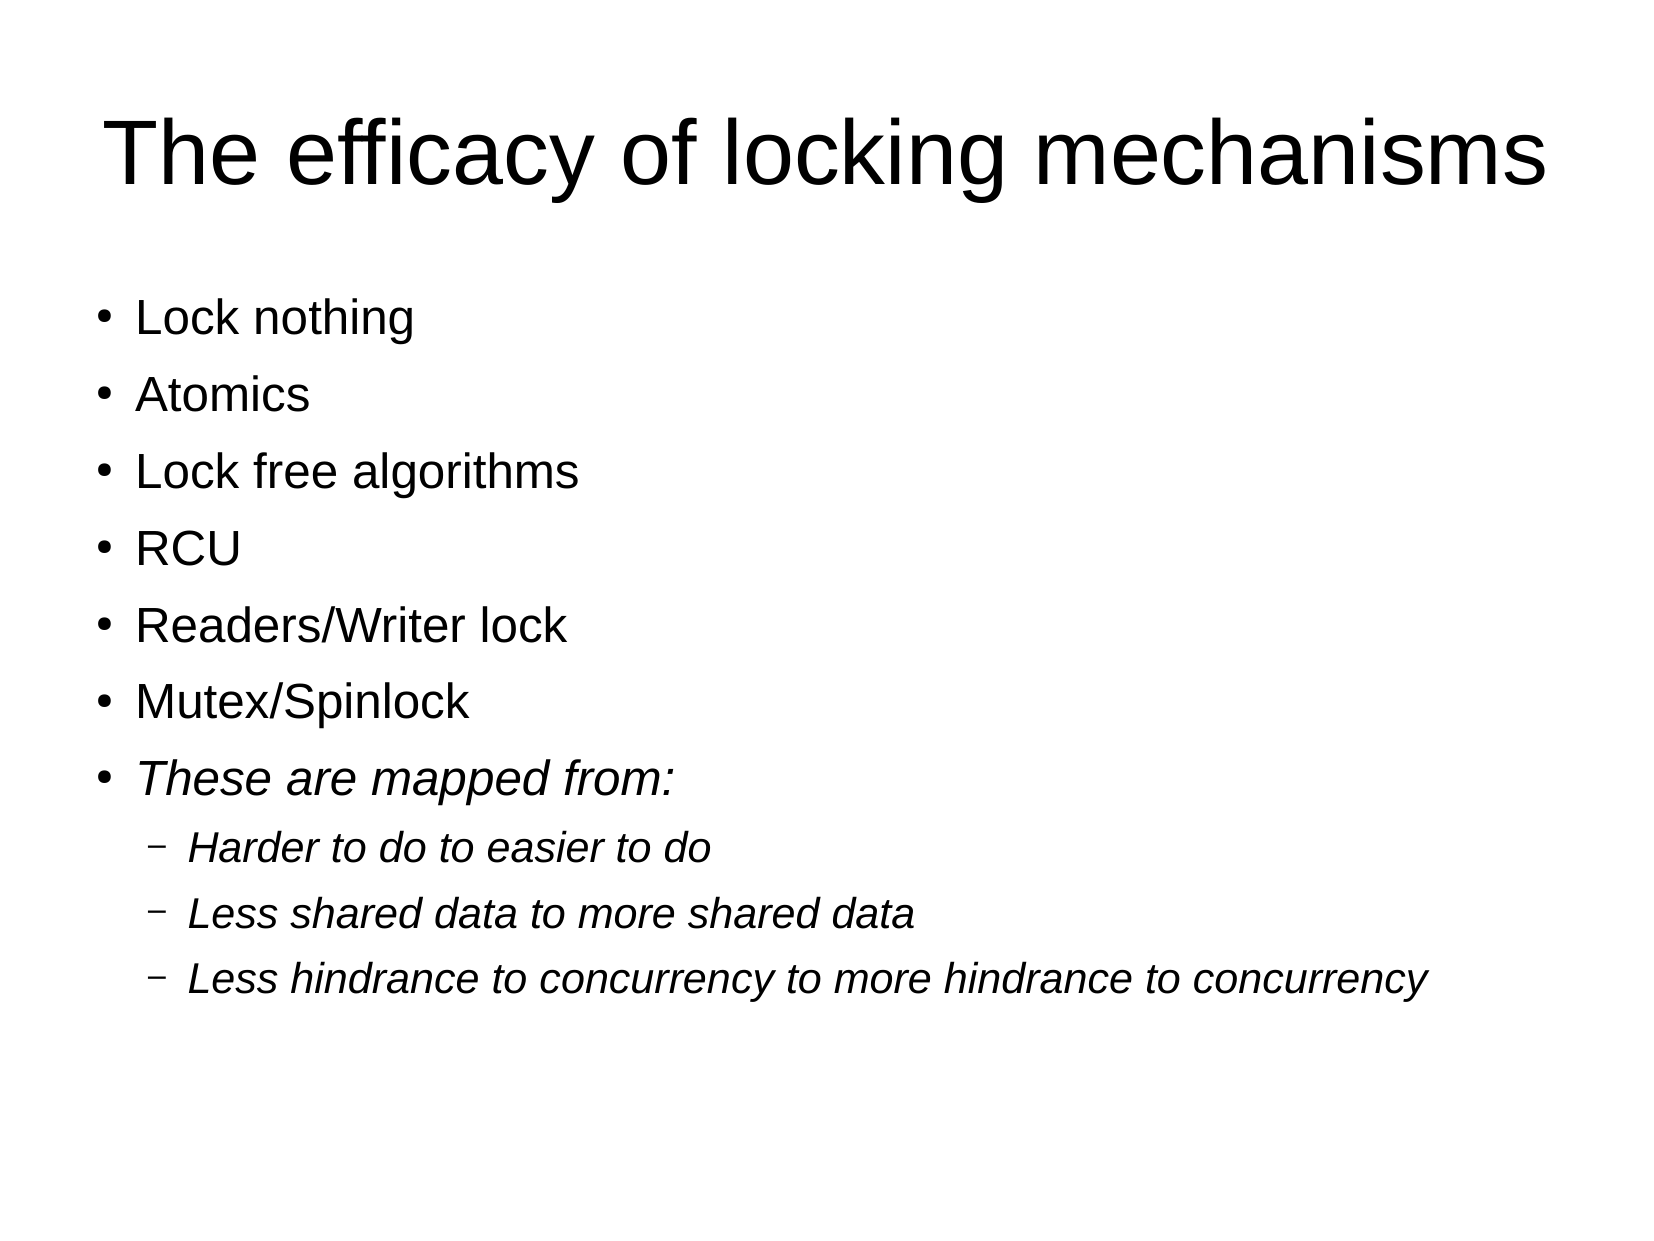

# The efficacy of locking mechanisms
Lock nothing
Atomics
Lock free algorithms
RCU
Readers/Writer lock
Mutex/Spinlock
These are mapped from:
Harder to do to easier to do
Less shared data to more shared data
Less hindrance to concurrency to more hindrance to concurrency